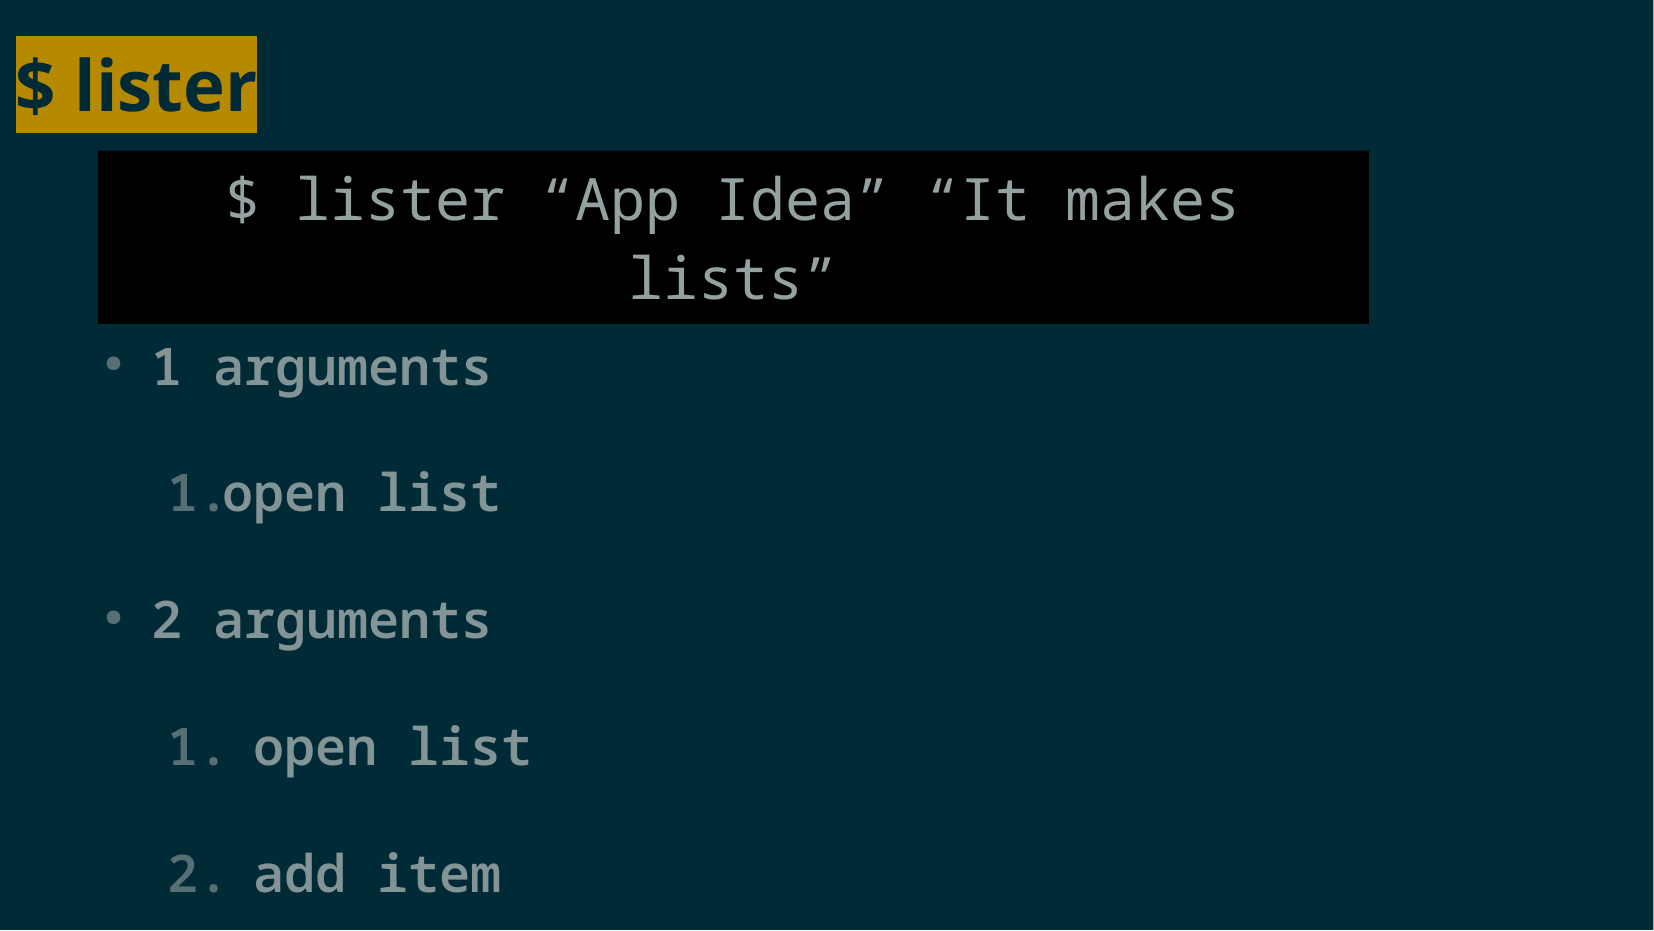

# $ Lister
--Interactive
$ lister “App Idea” “It makes lists”
1 arguments
open list
2 arguments
 open list
 add item